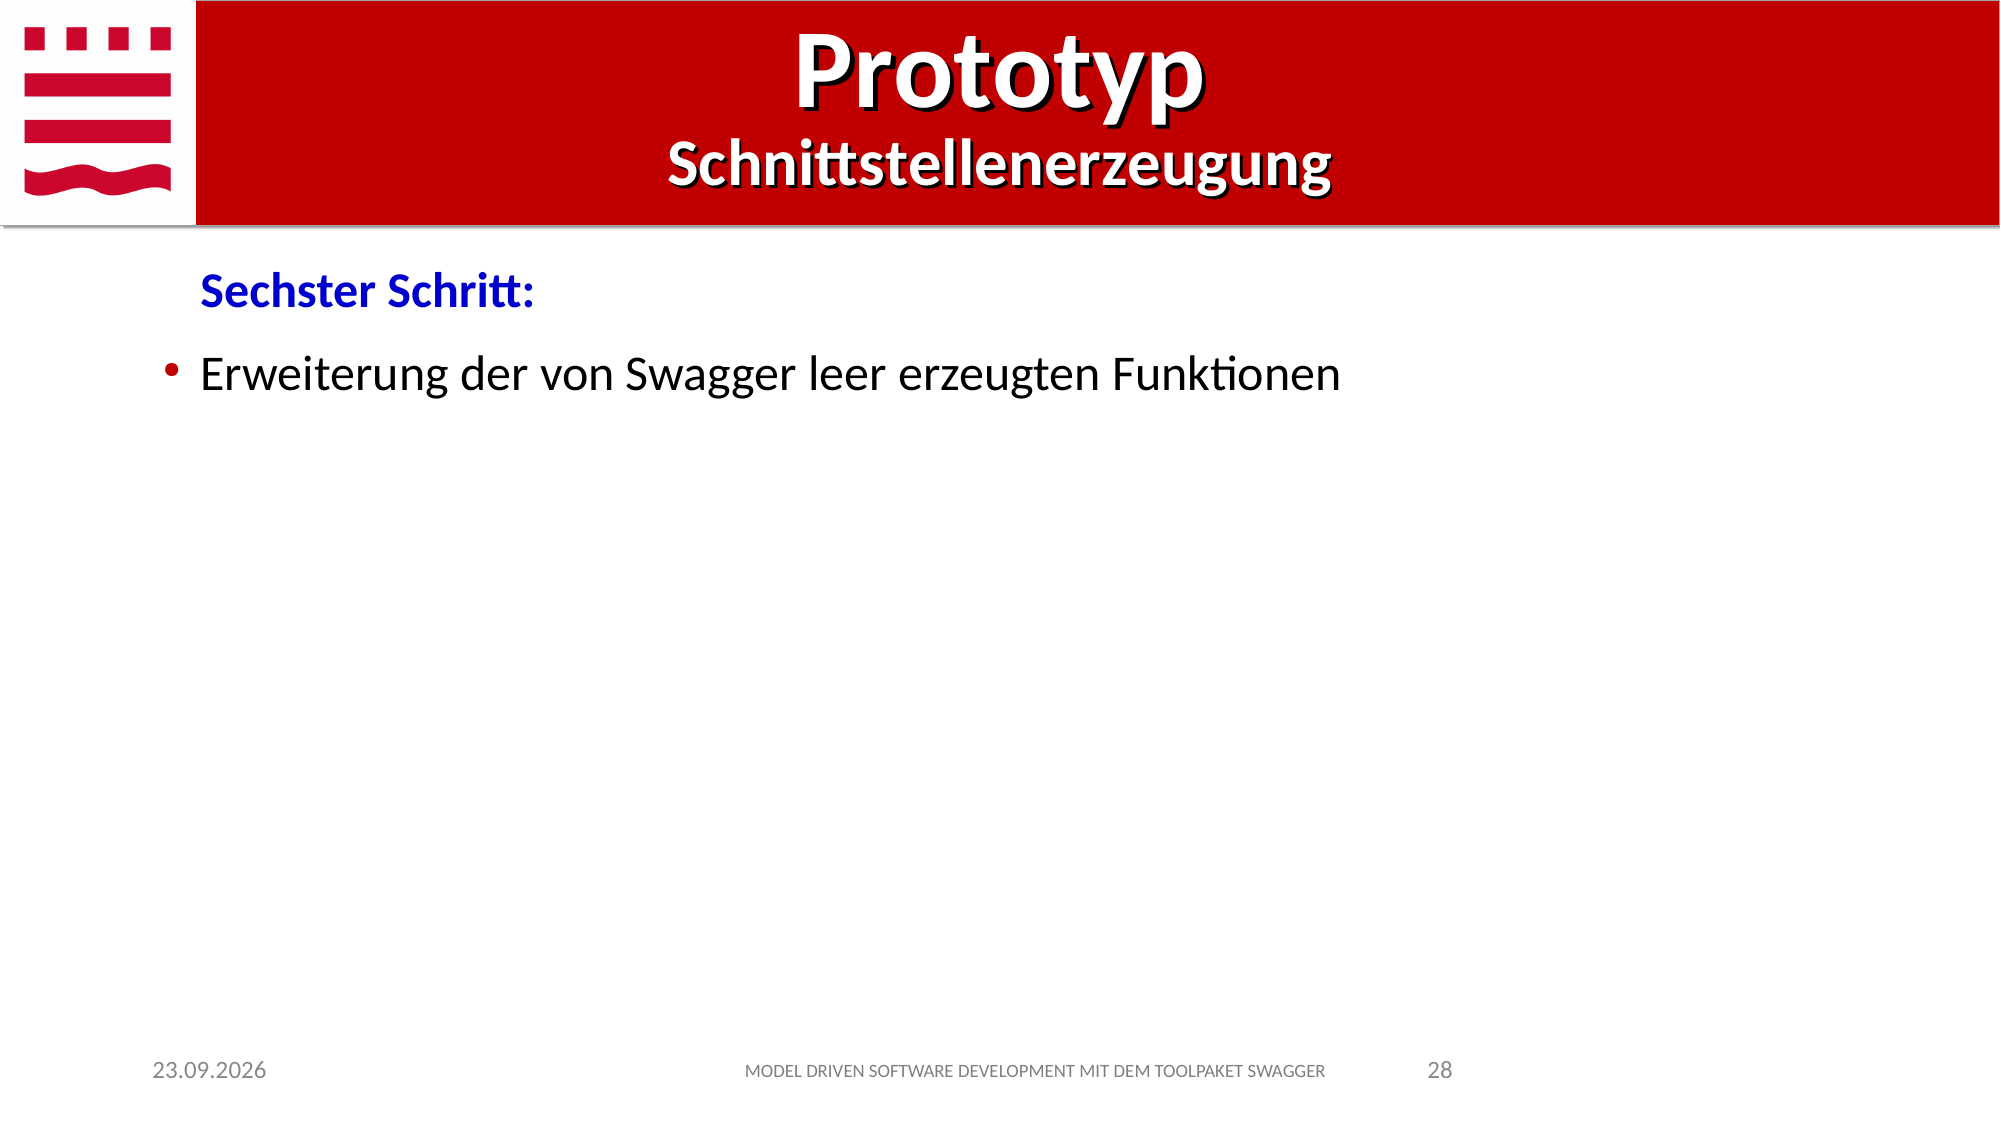

Prototyp
Schnittstellenerzeugung
# Sechster Schritt:
Erweiterung der von Swagger leer erzeugten Funktionen
MODEL DRIVEN SOFTWARE DEVELOPMENT MIT DEM TOOLPAKET SWAGGER
28